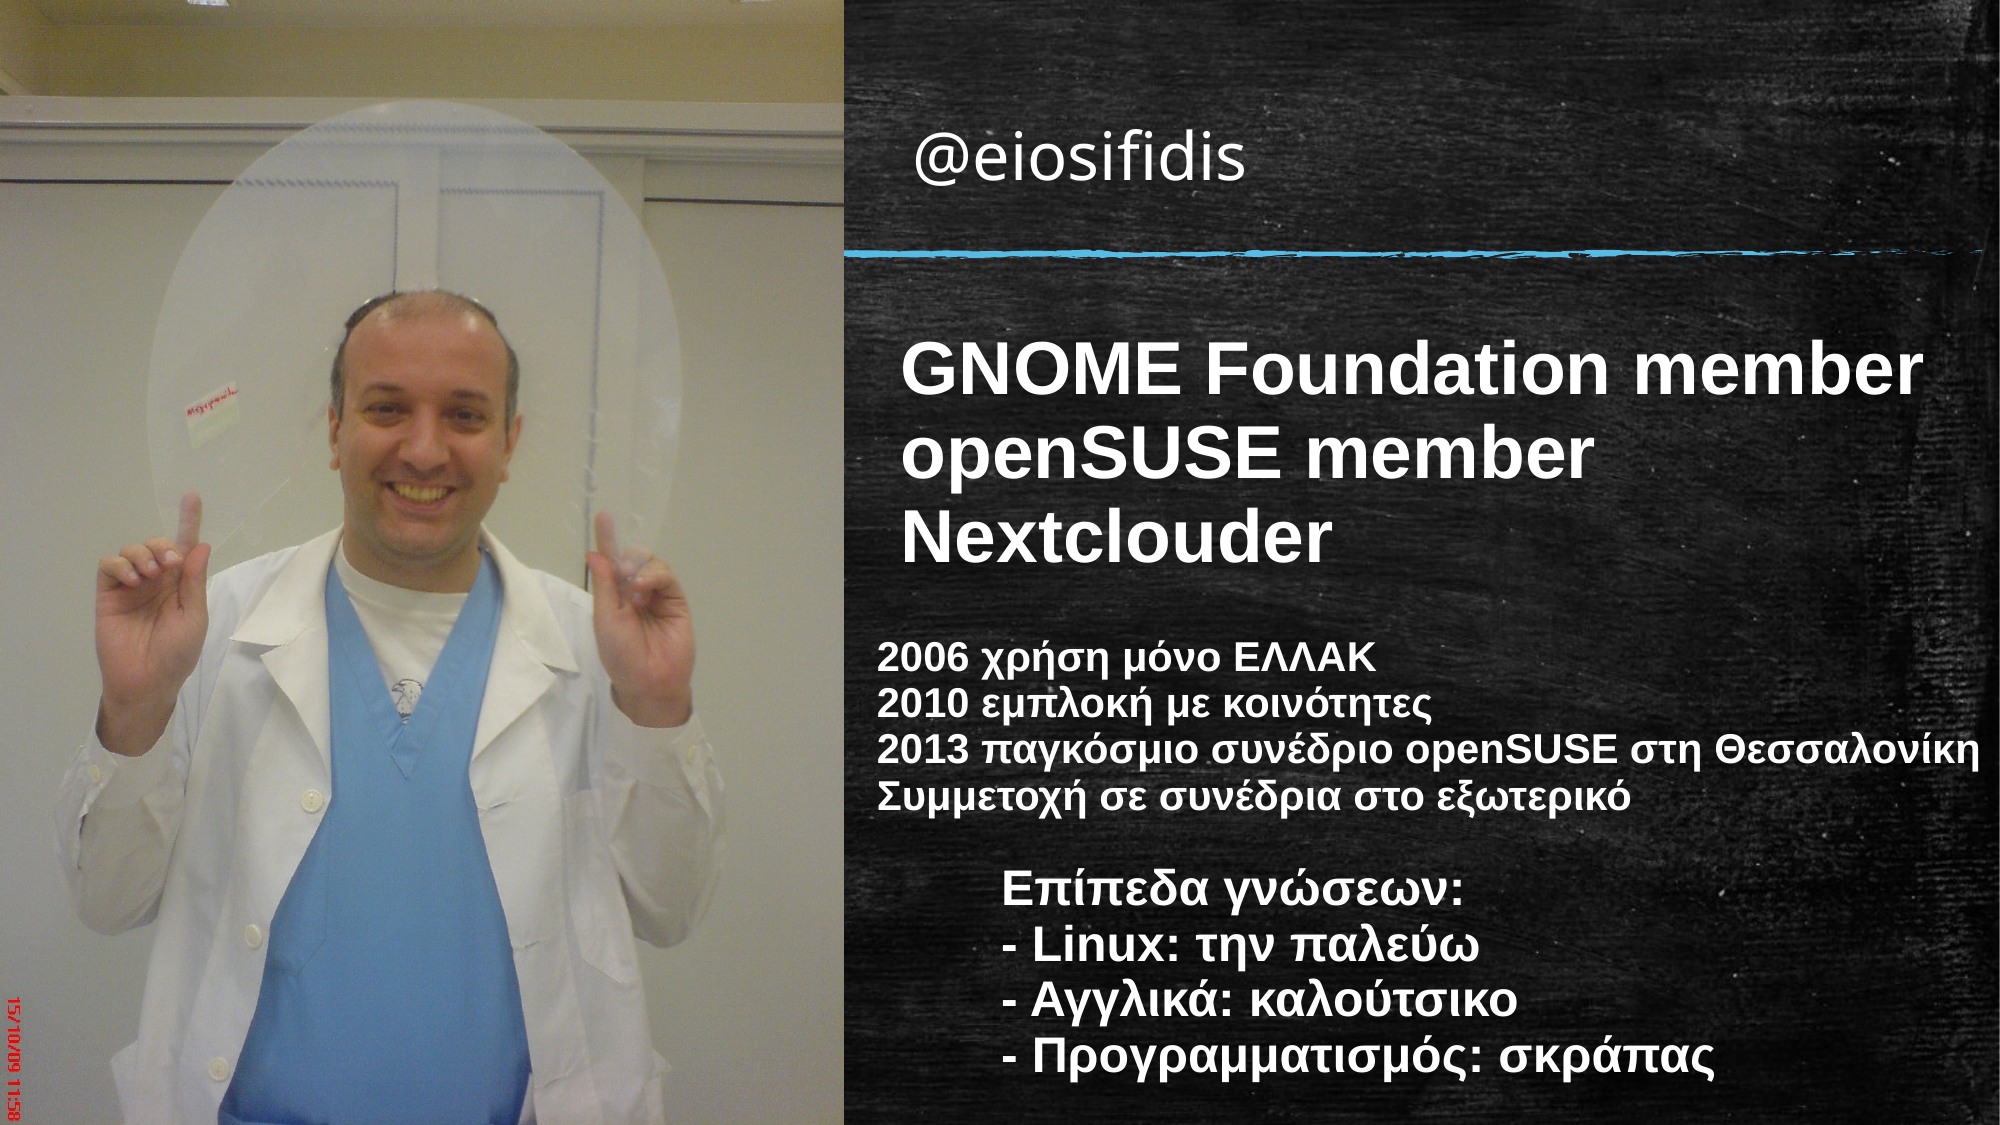

# @eiosifidis
GNOME Foundation member
openSUSE member
Nextclouder
2006 χρήση μόνο ΕΛΛΑΚ
2010 εμπλοκή με κοινότητες
2013 παγκόσμιο συνέδριο openSUSE στη Θεσσαλονίκη
Συμμετοχή σε συνέδρια στο εξωτερικό
Επίπεδα γνώσεων:
- Linux: την παλεύω
- Αγγλικά: καλούτσικο
- Προγραμματισμός: σκράπας